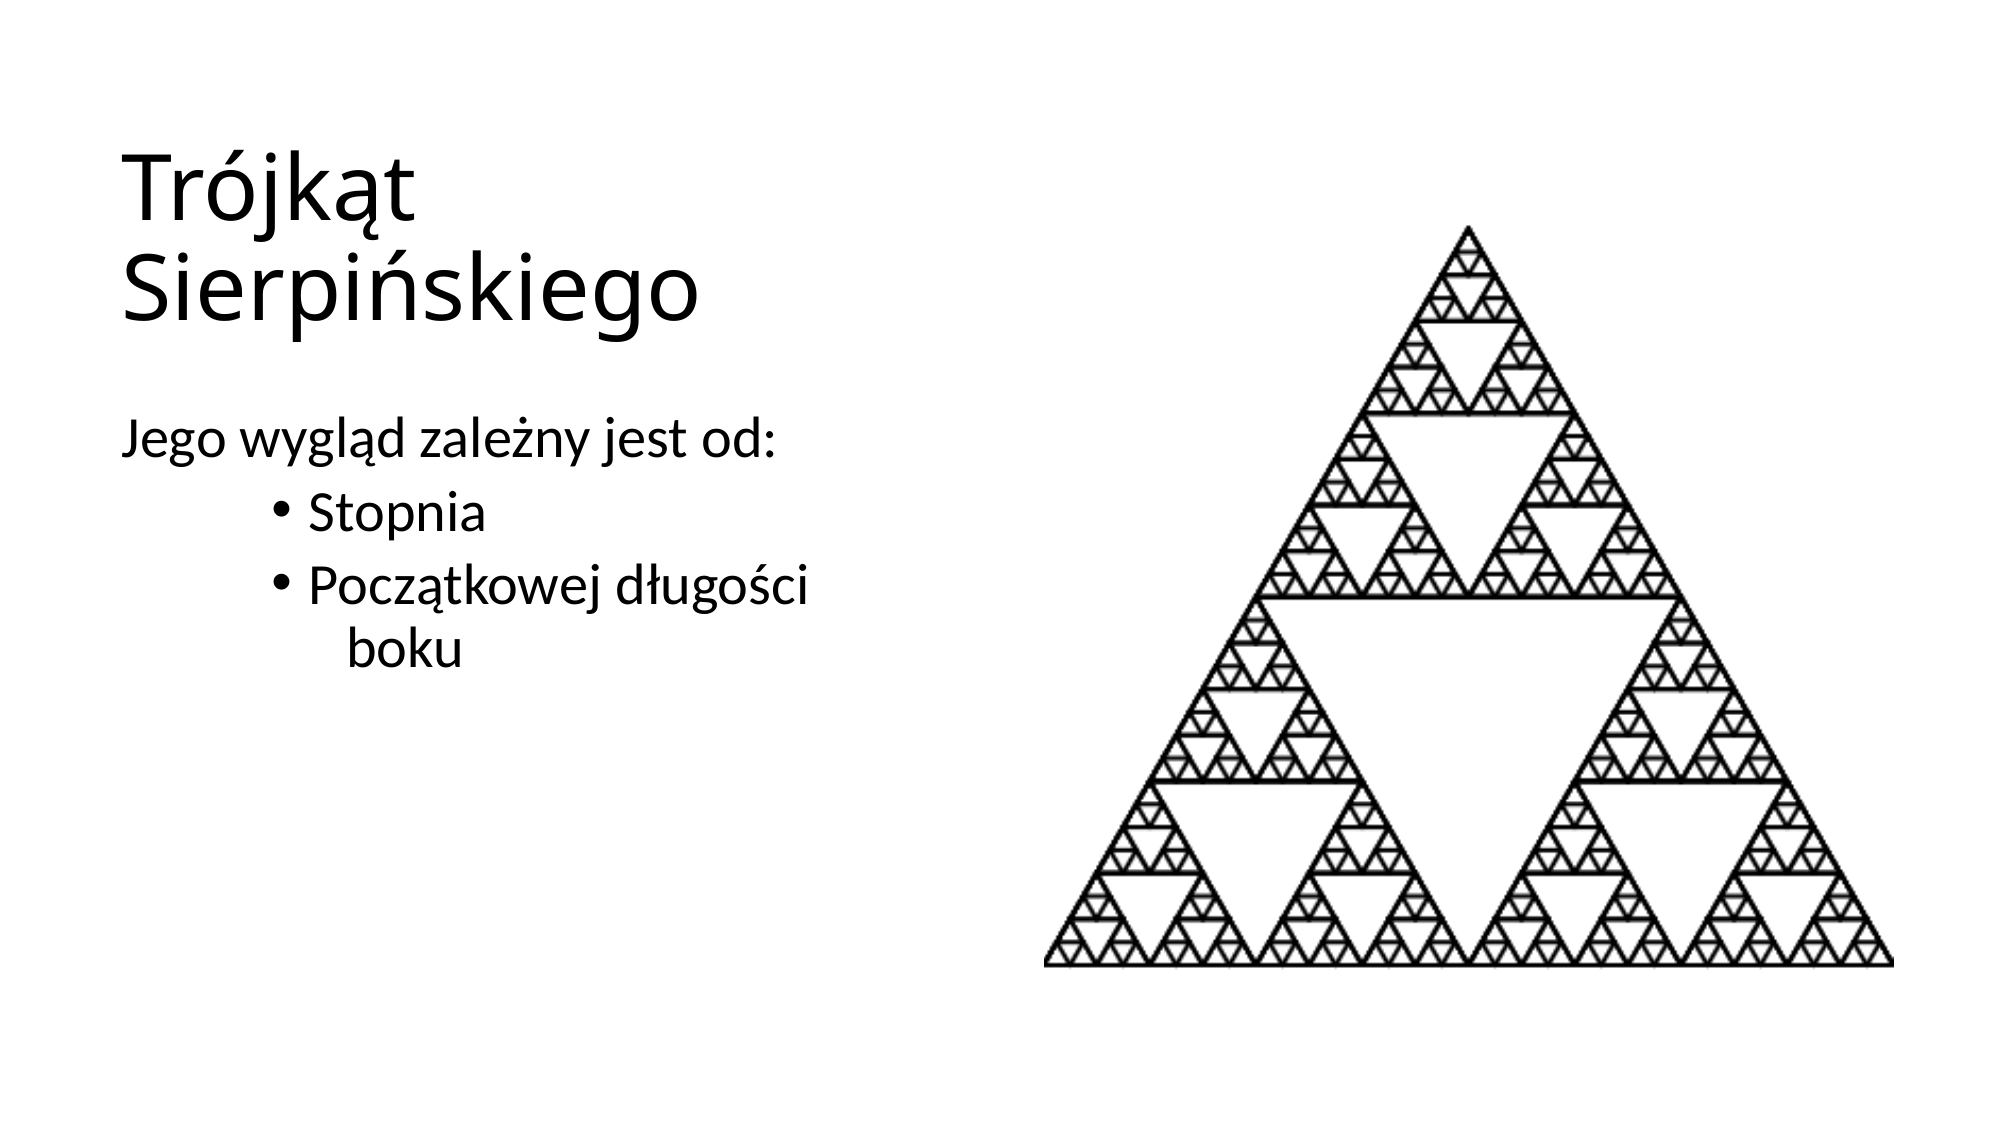

# Trójkąt Sierpińskiego
Jego wygląd zależny jest od:
Stopnia
Początkowej długości boku